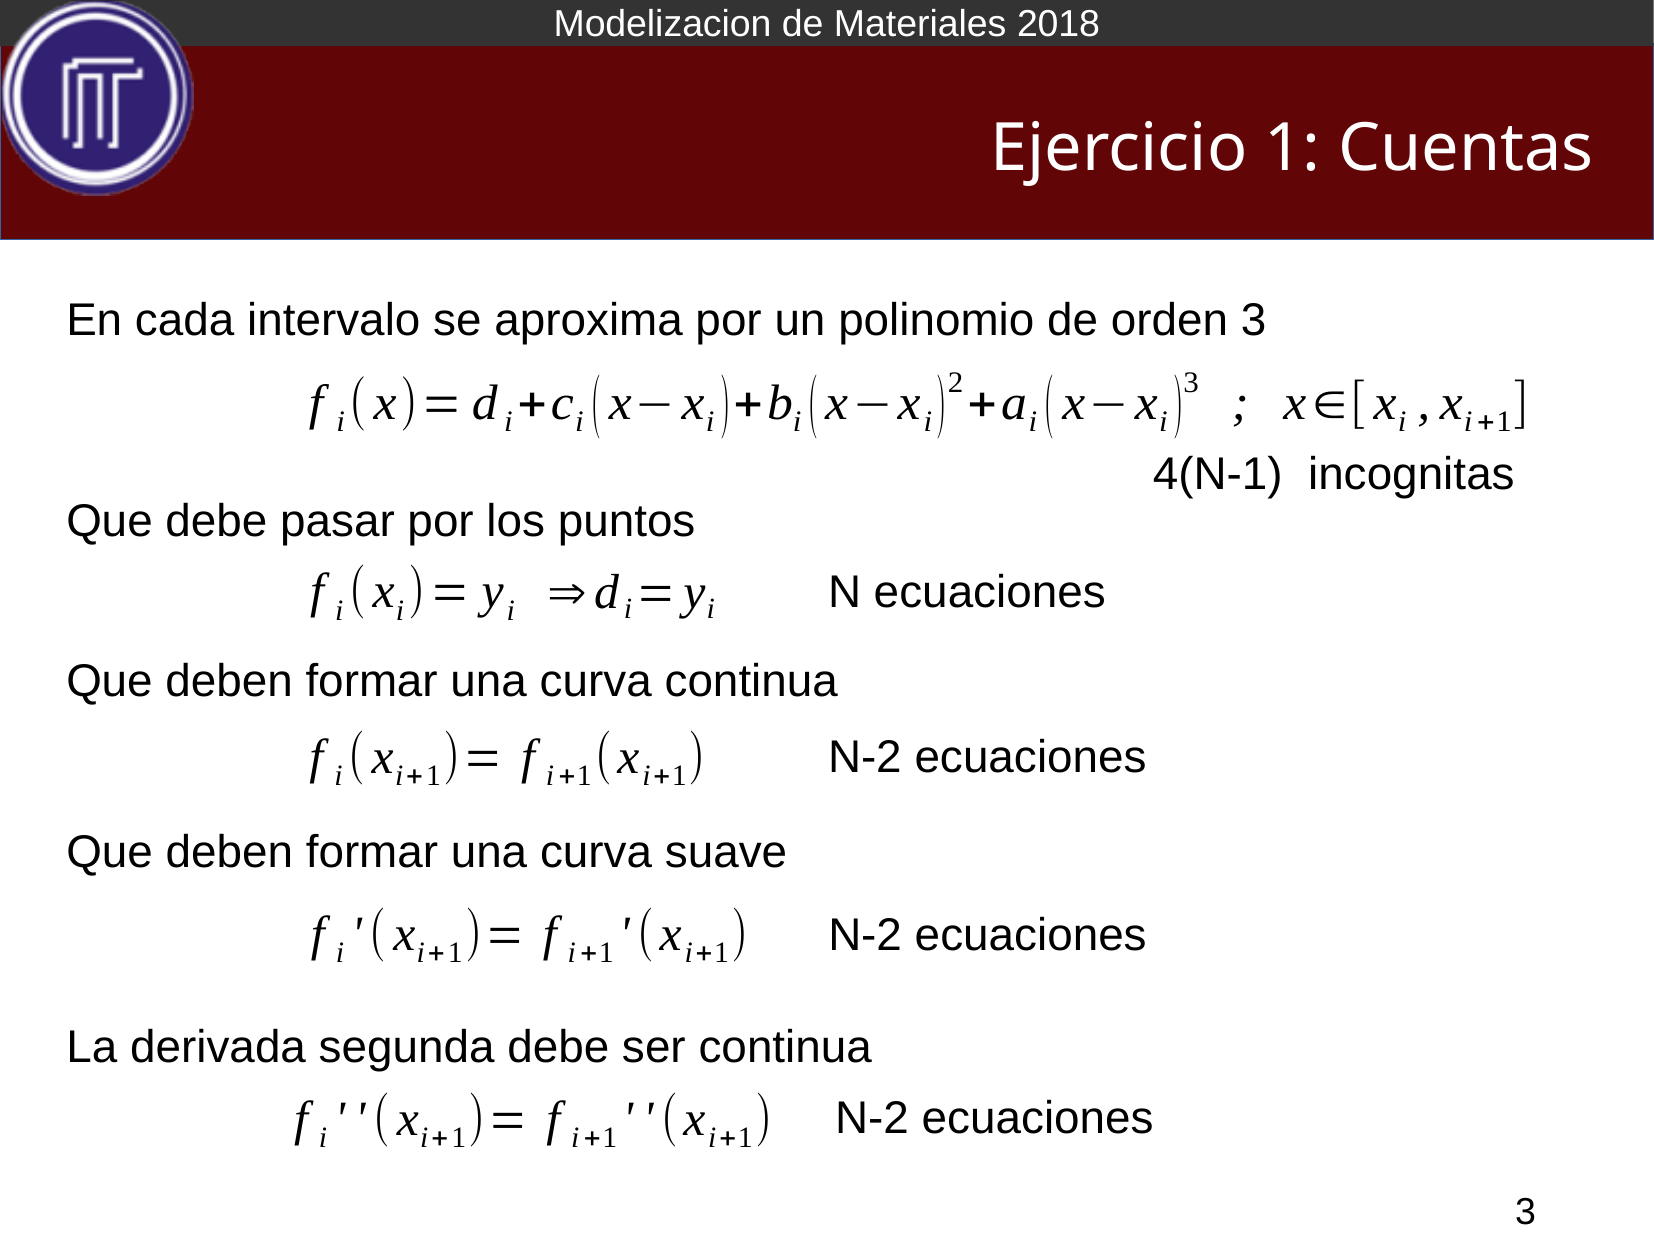

# Ejercicio 1: Cuentas
En cada intervalo se aproxima por un polinomio de orden 3
4(N-1) incognitas
Que debe pasar por los puntos
N ecuaciones
Que deben formar una curva continua
N-2 ecuaciones
Que deben formar una curva suave
N-2 ecuaciones
La derivada segunda debe ser continua
N-2 ecuaciones